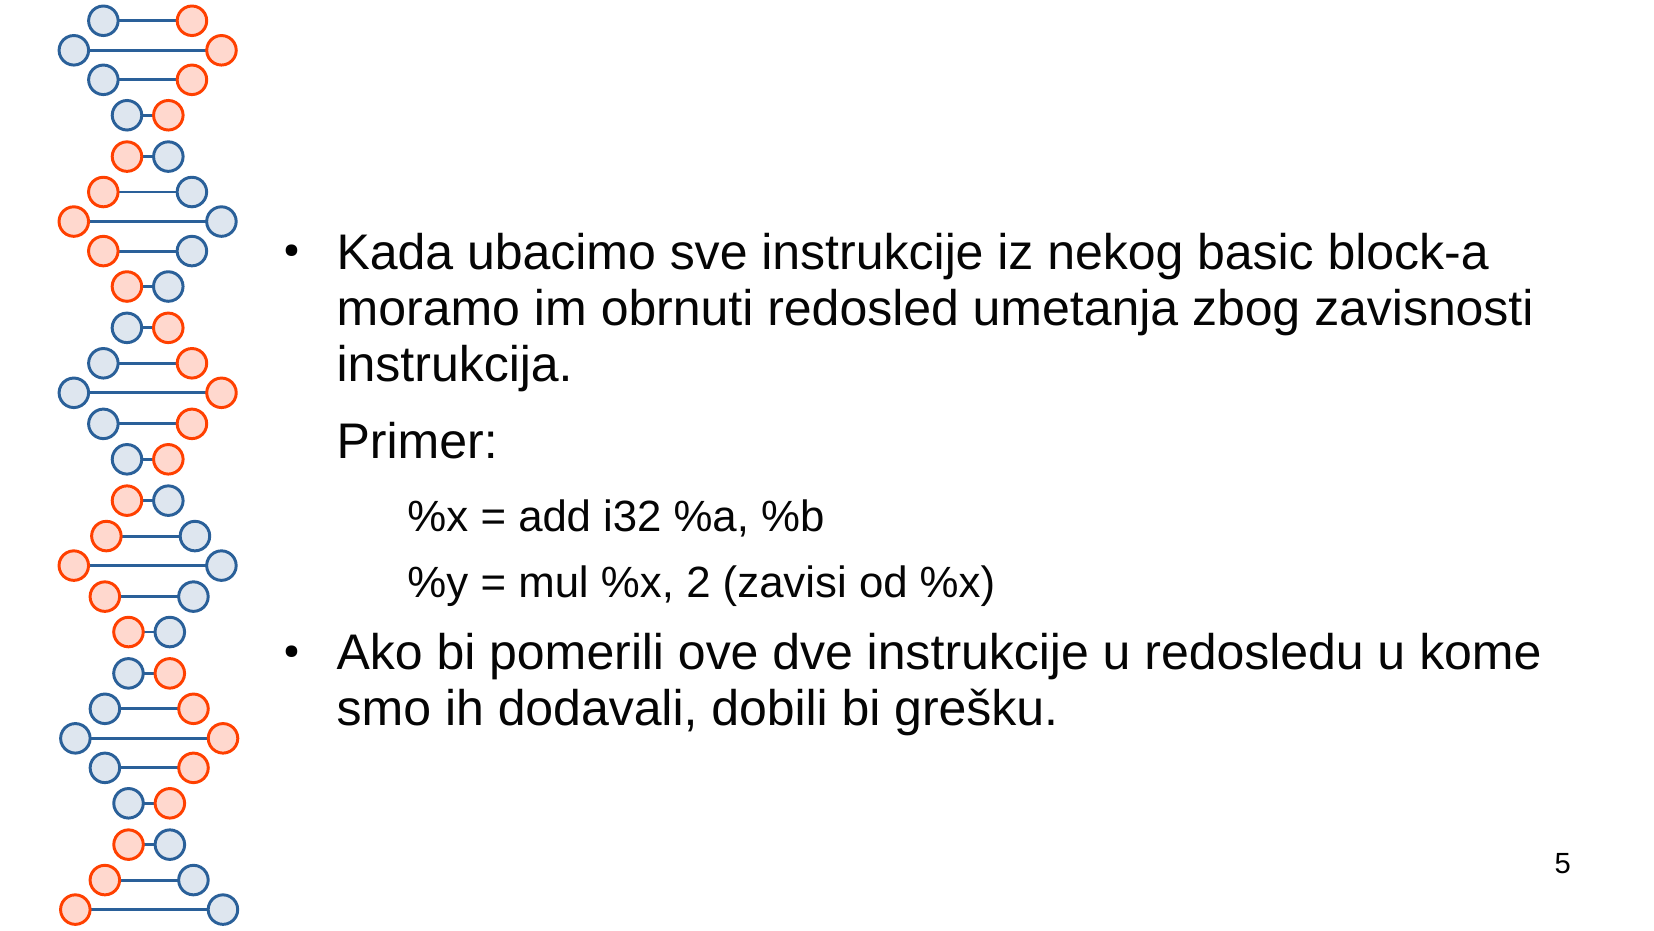

#
Kada ubacimo sve instrukcije iz nekog basic block-a moramo im obrnuti redosled umetanja zbog zavisnosti instrukcija.
Primer:
%x = add i32 %a, %b
%y = mul %x, 2 (zavisi od %x)
Ako bi pomerili ove dve instrukcije u redosledu u kome smo ih dodavali, dobili bi grešku.
5